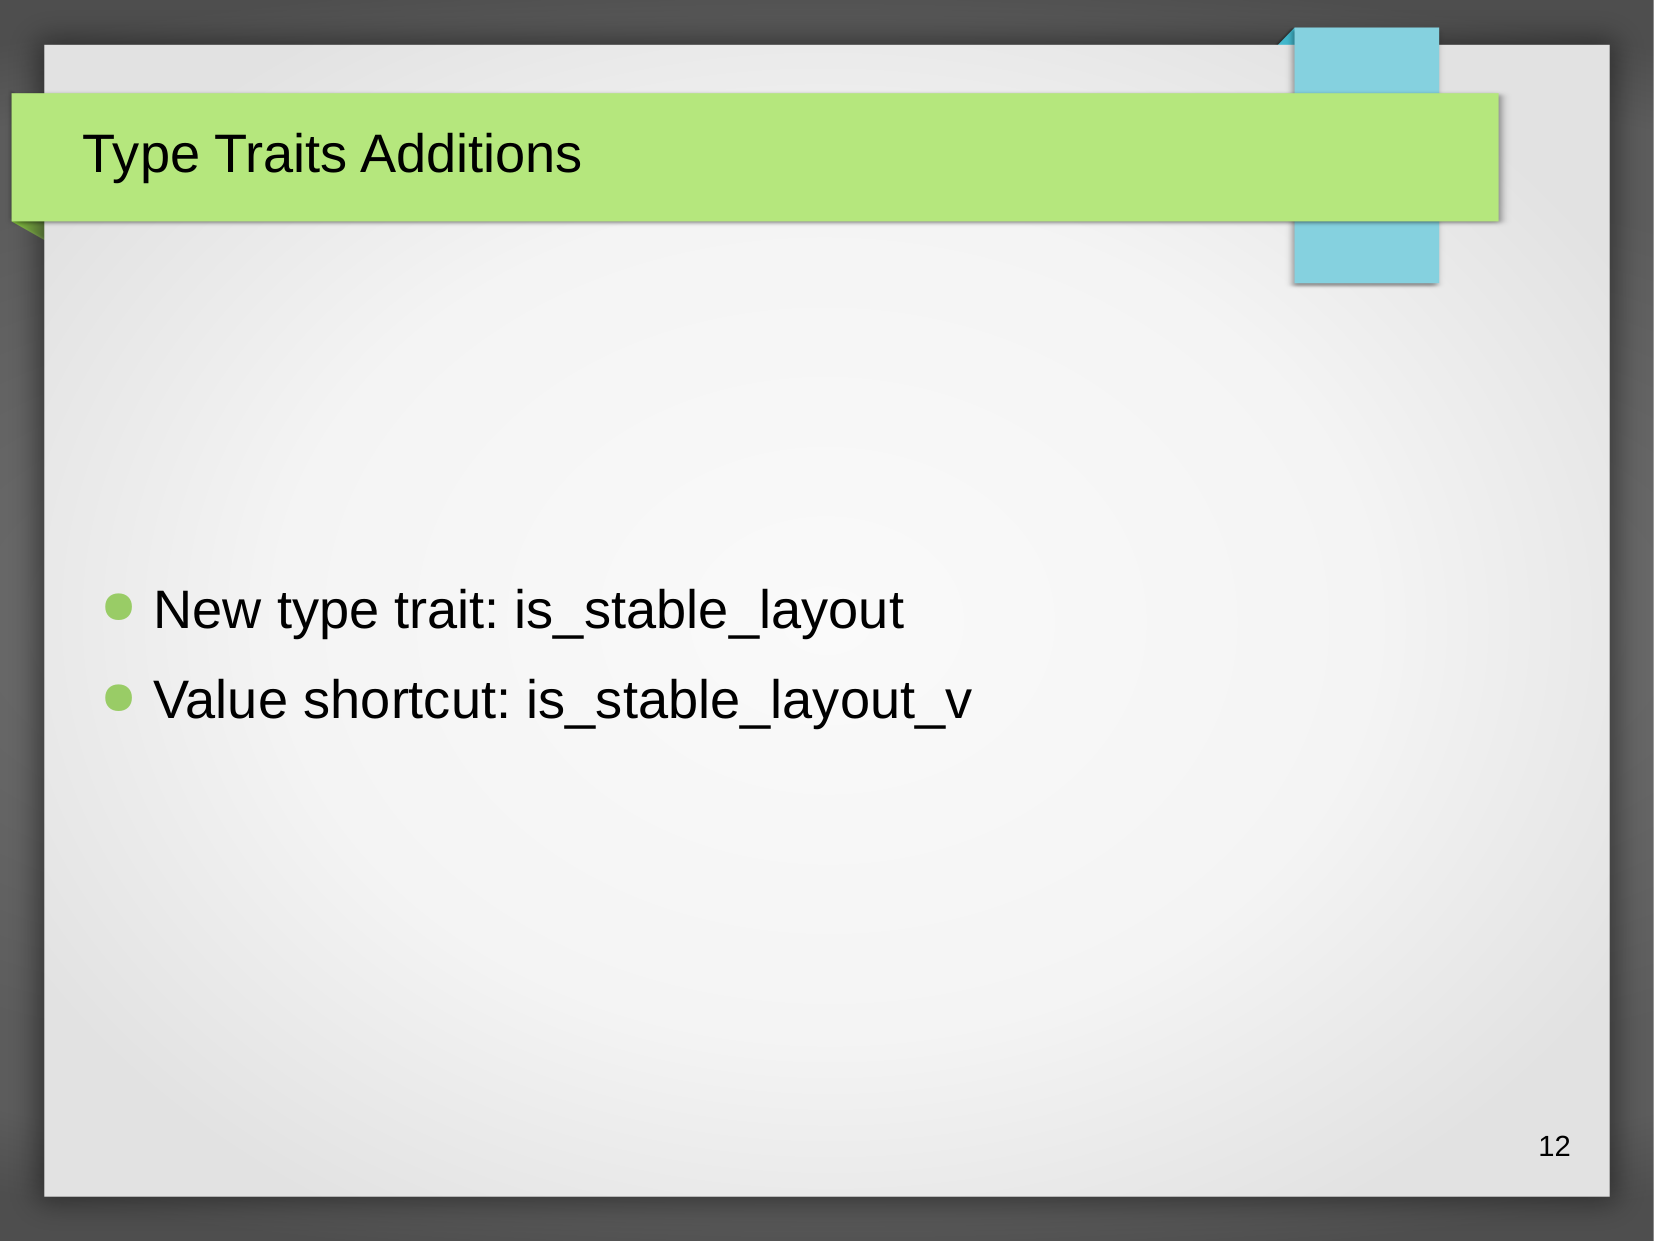

# Type Traits Additions
New type trait: is_stable_layout
Value shortcut: is_stable_layout_v
12